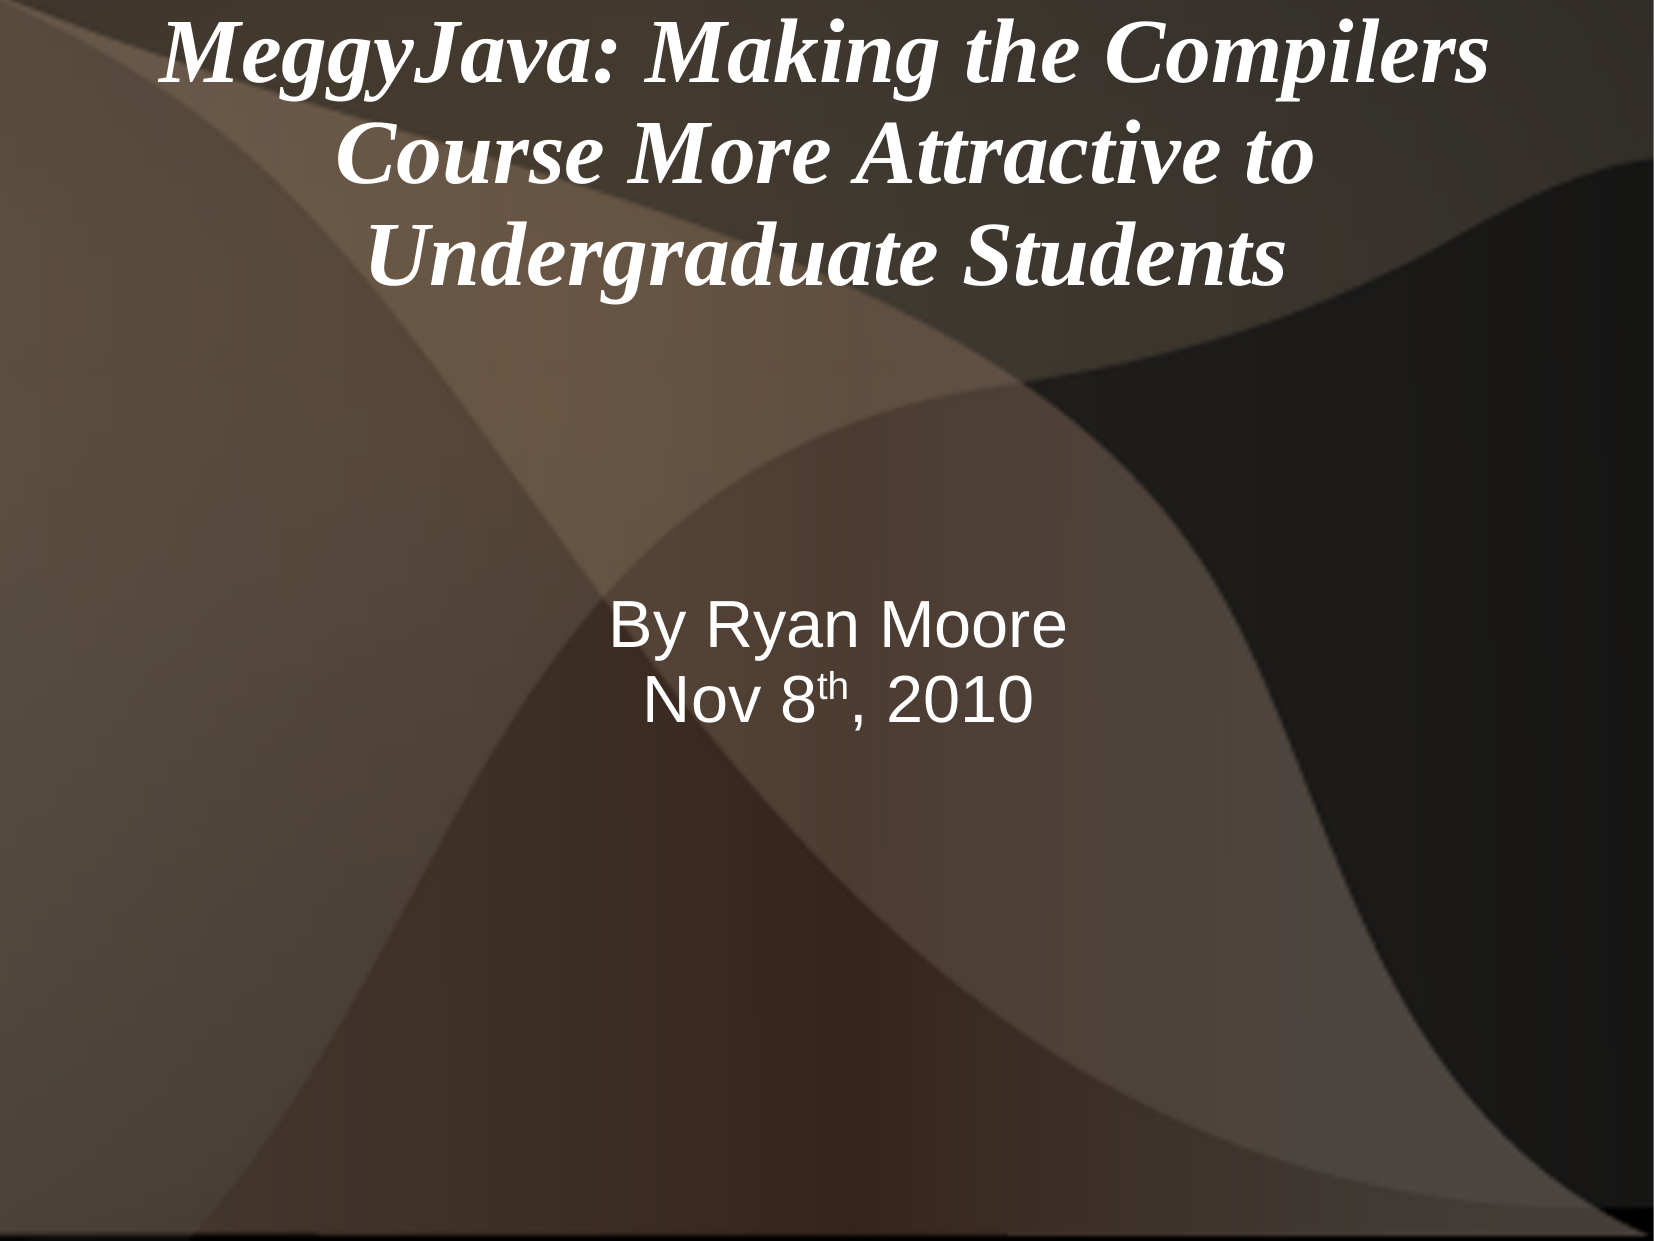

# MeggyJava: Making the Compilers Course More Attractive to Undergraduate Students
By Ryan Moore
Nov 8th, 2010